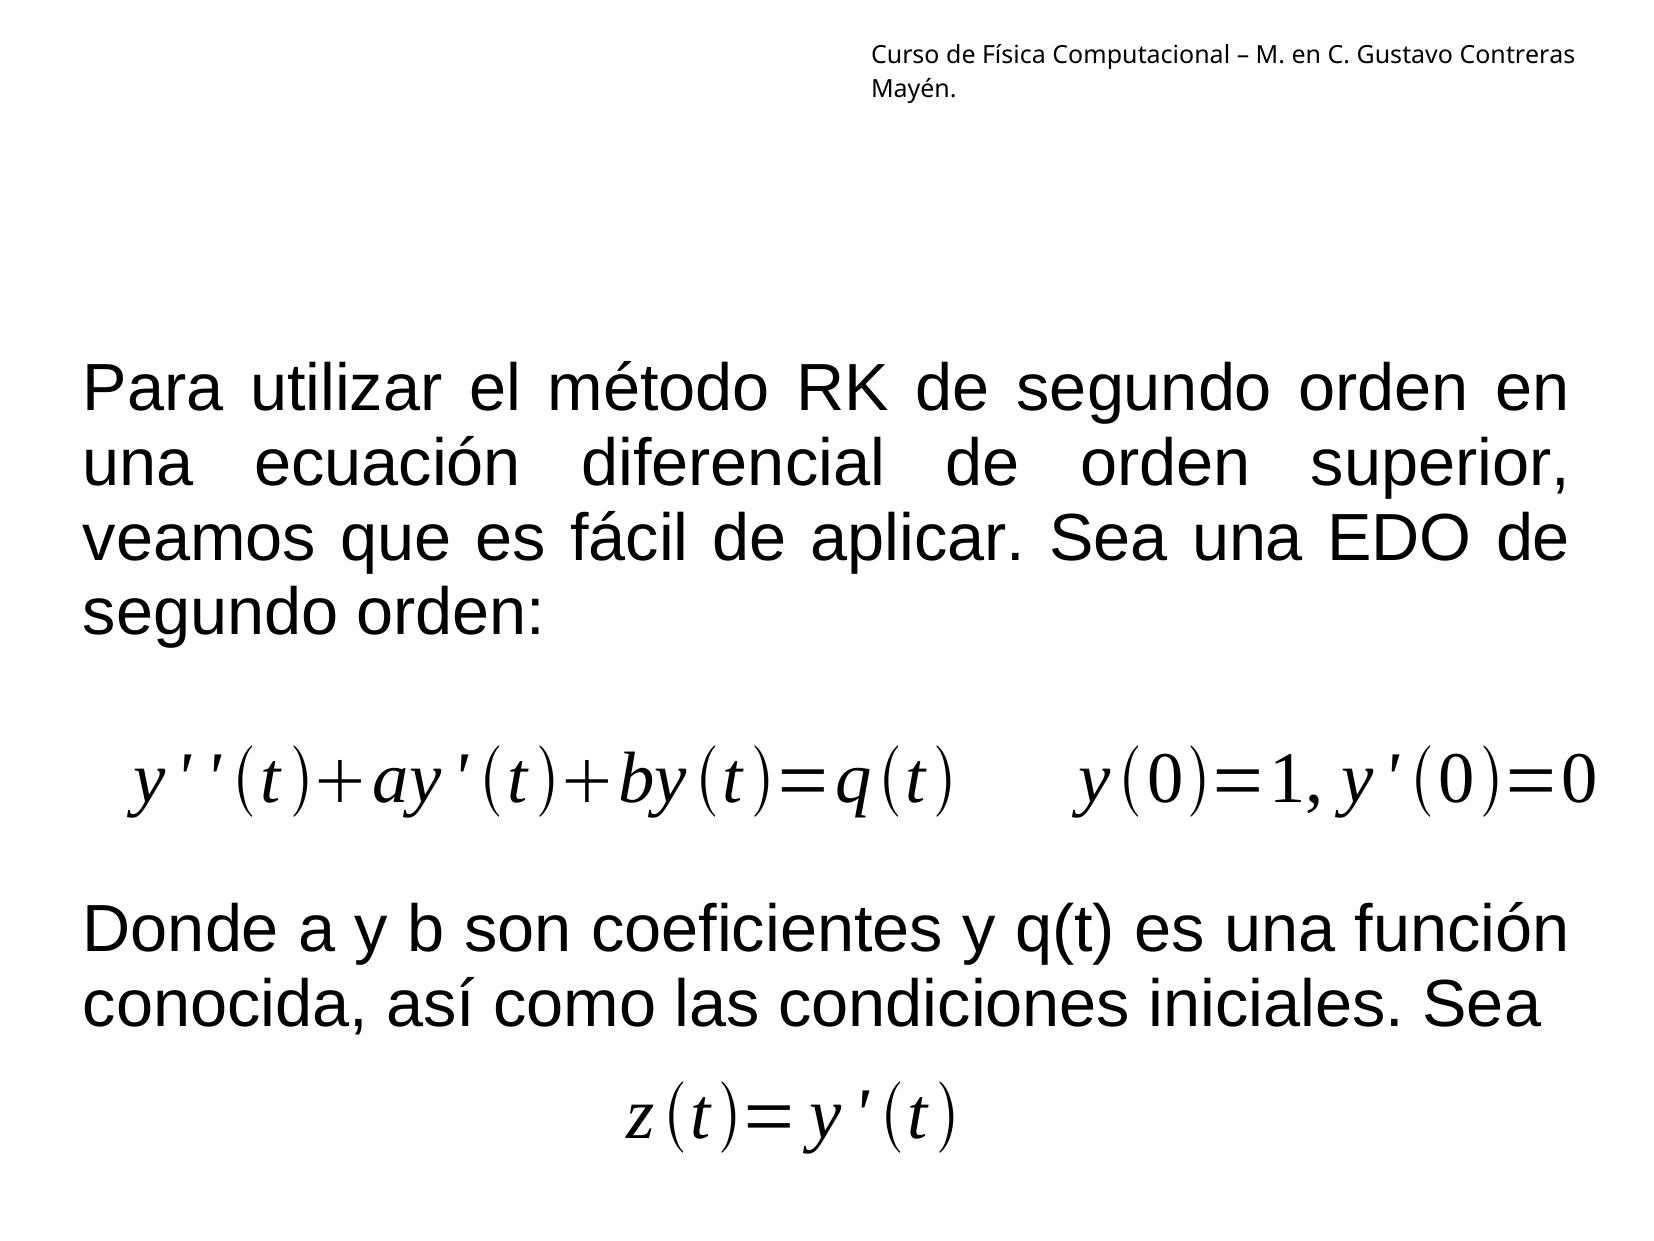

#
Para utilizar el método RK de segundo orden en una ecuación diferencial de orden superior, veamos que es fácil de aplicar. Sea una EDO de segundo orden:
Donde a y b son coeficientes y q(t) es una función conocida, así como las condiciones iniciales. Sea